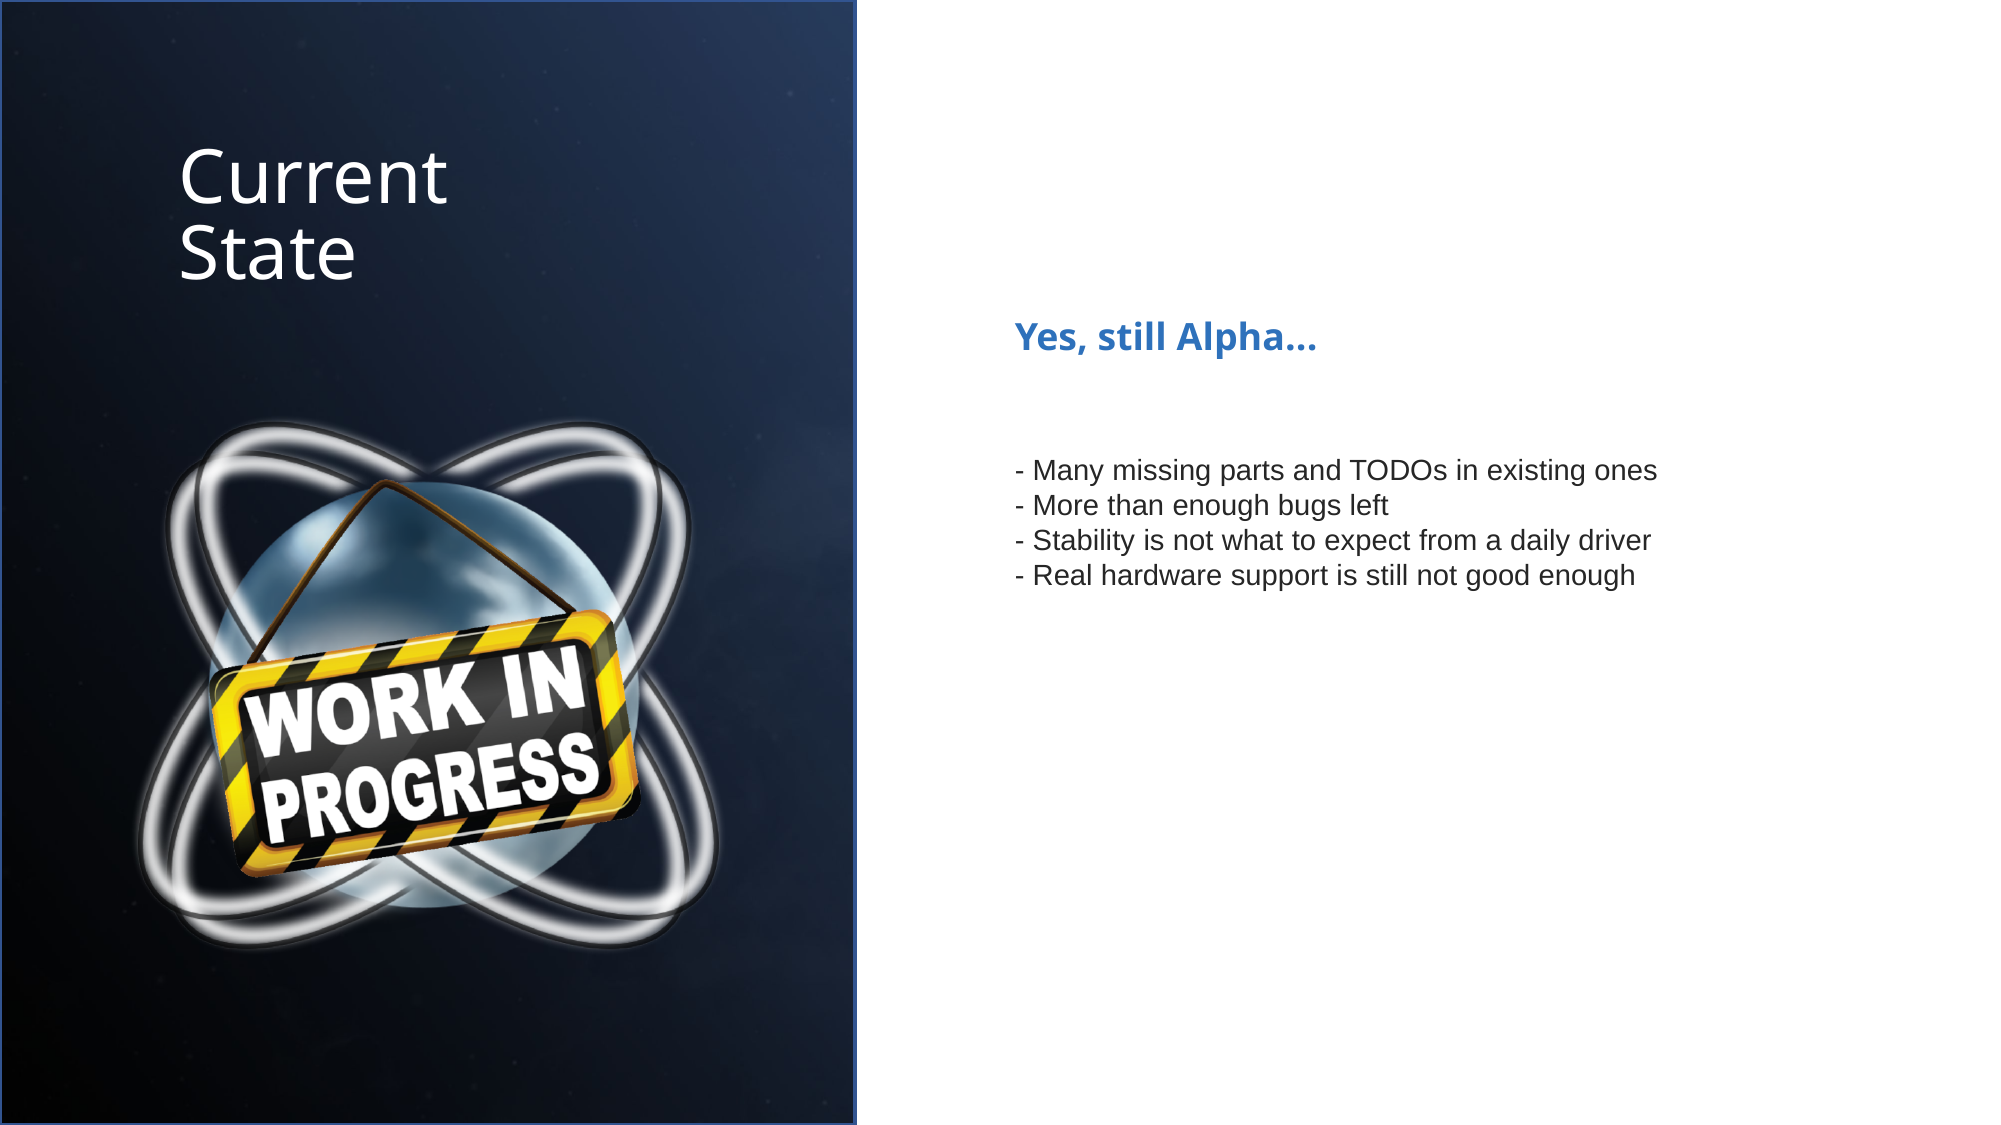

Current State
Yes, still Alpha...
- Many missing parts and TODOs in existing ones
- More than enough bugs left
- Stability is not what to expect from a daily driver
- Real hardware support is still not good enough